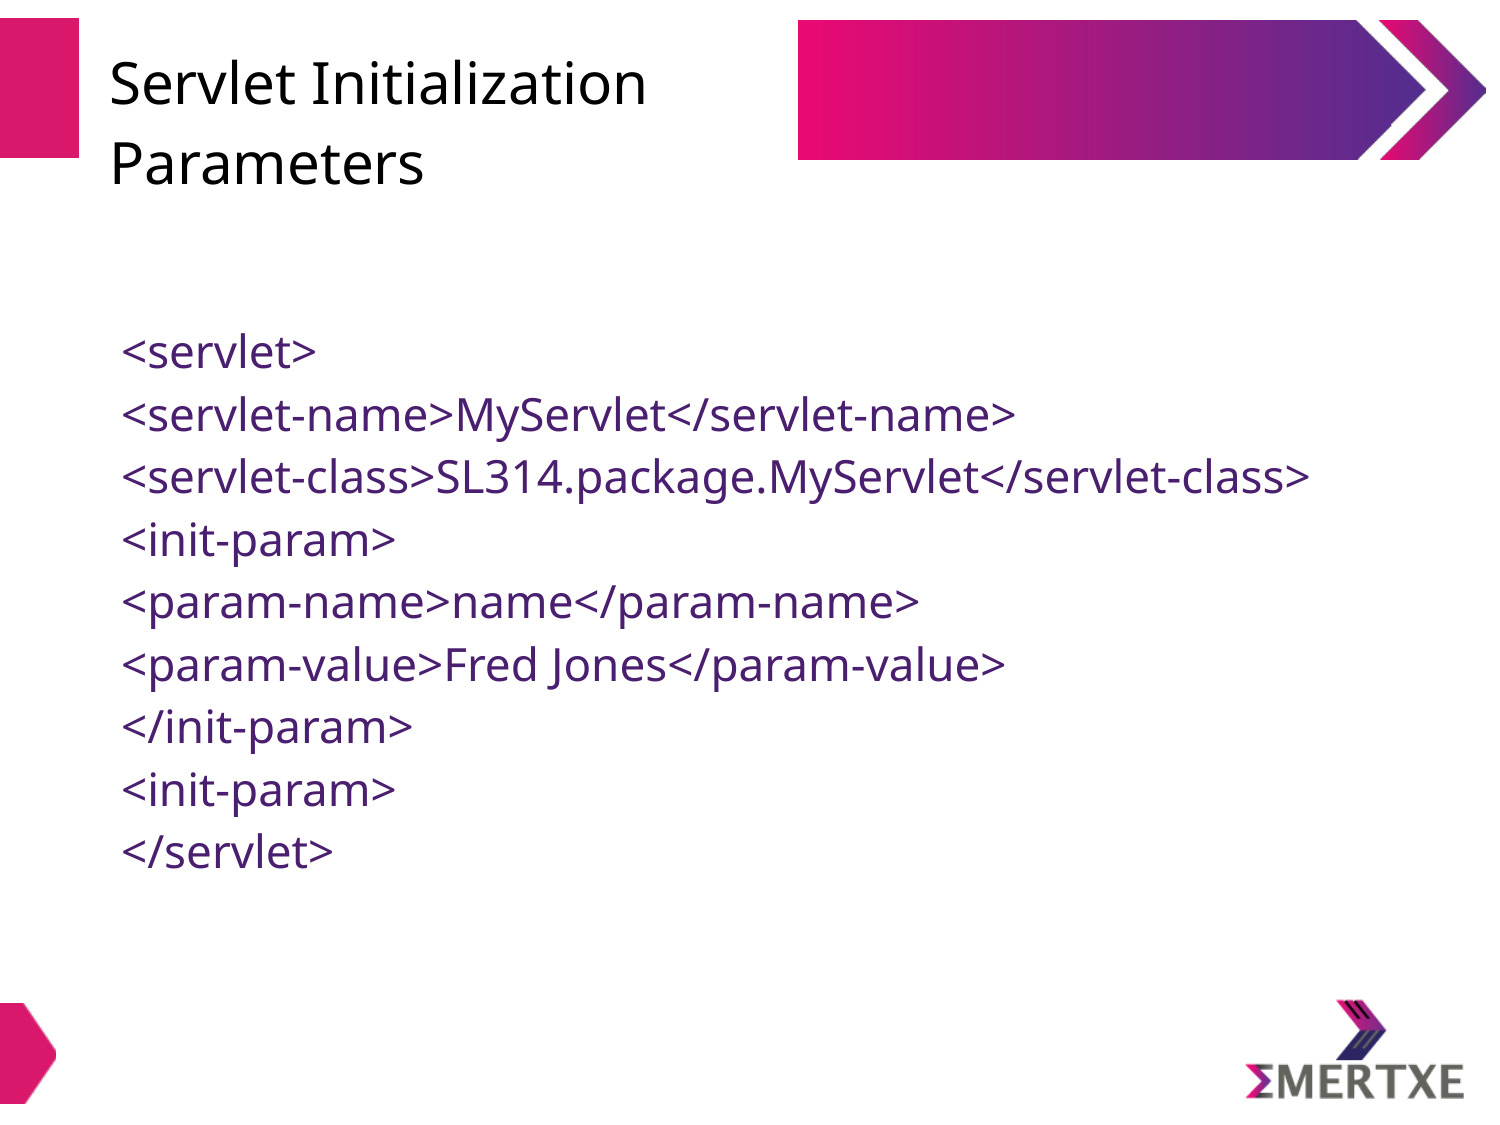

Servlet Initialization Parameters
<servlet>
<servlet-name>MyServlet</servlet-name>
<servlet-class>SL314.package.MyServlet</servlet-class>
<init-param>
<param-name>name</param-name>
<param-value>Fred Jones</param-value>
</init-param>
<init-param>
</servlet>